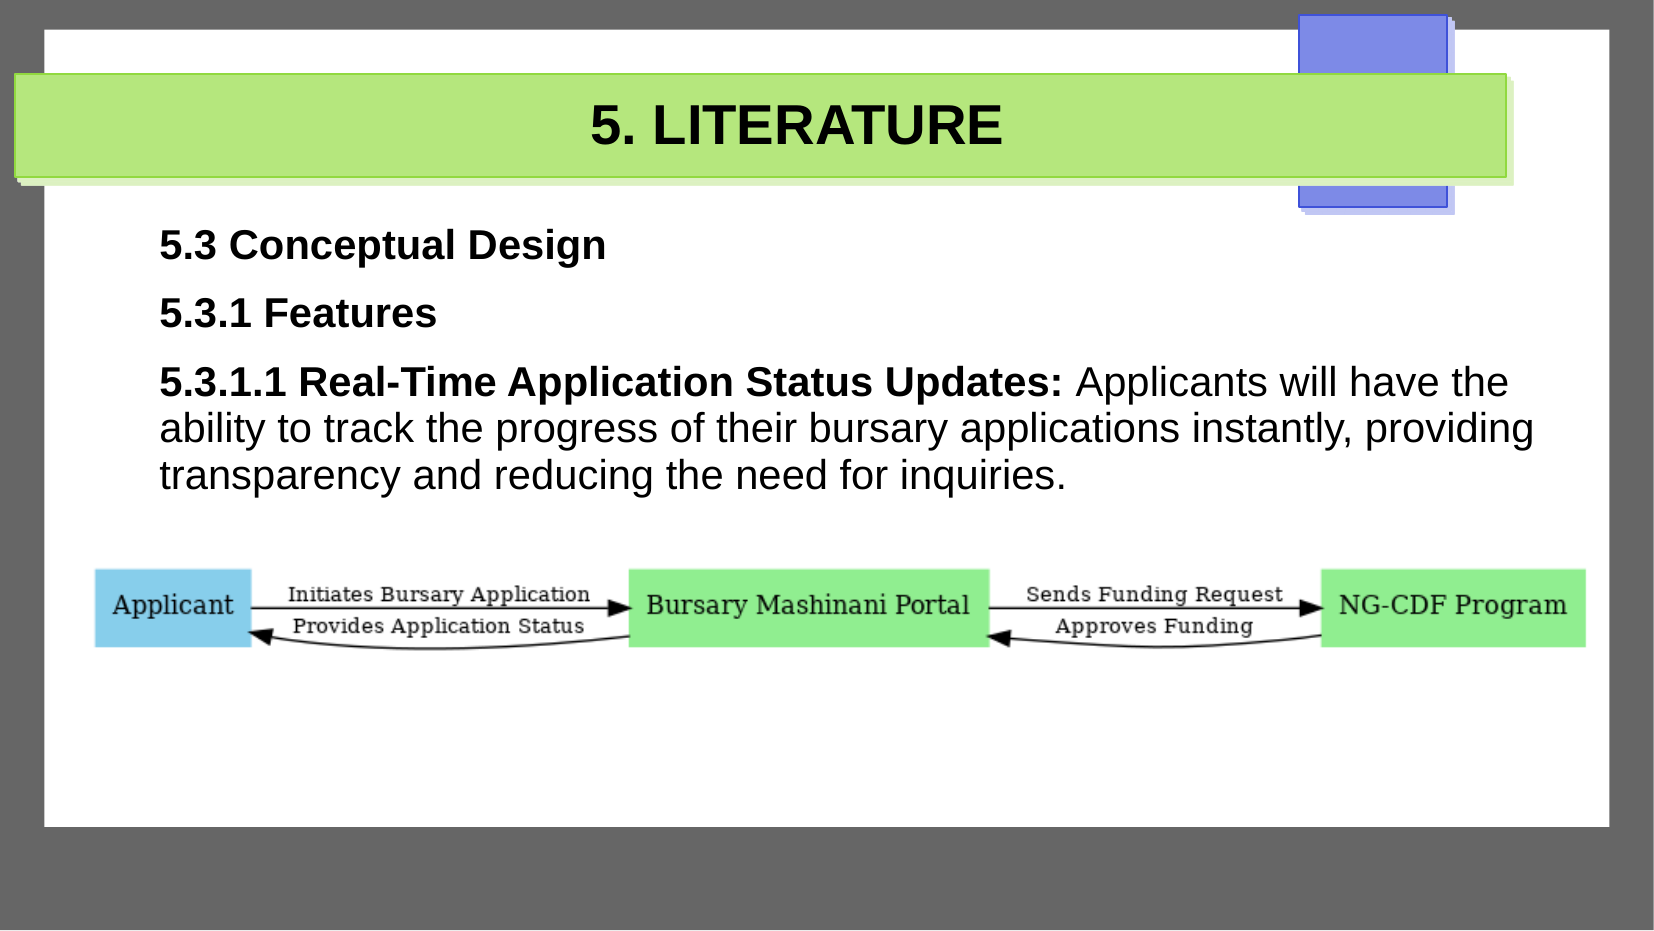

# 5. LITERATURE
5.3 Conceptual Design
5.3.1 Features
5.3.1.1 Real-Time Application Status Updates: Applicants will have the ability to track the progress of their bursary applications instantly, providing transparency and reducing the need for inquiries.